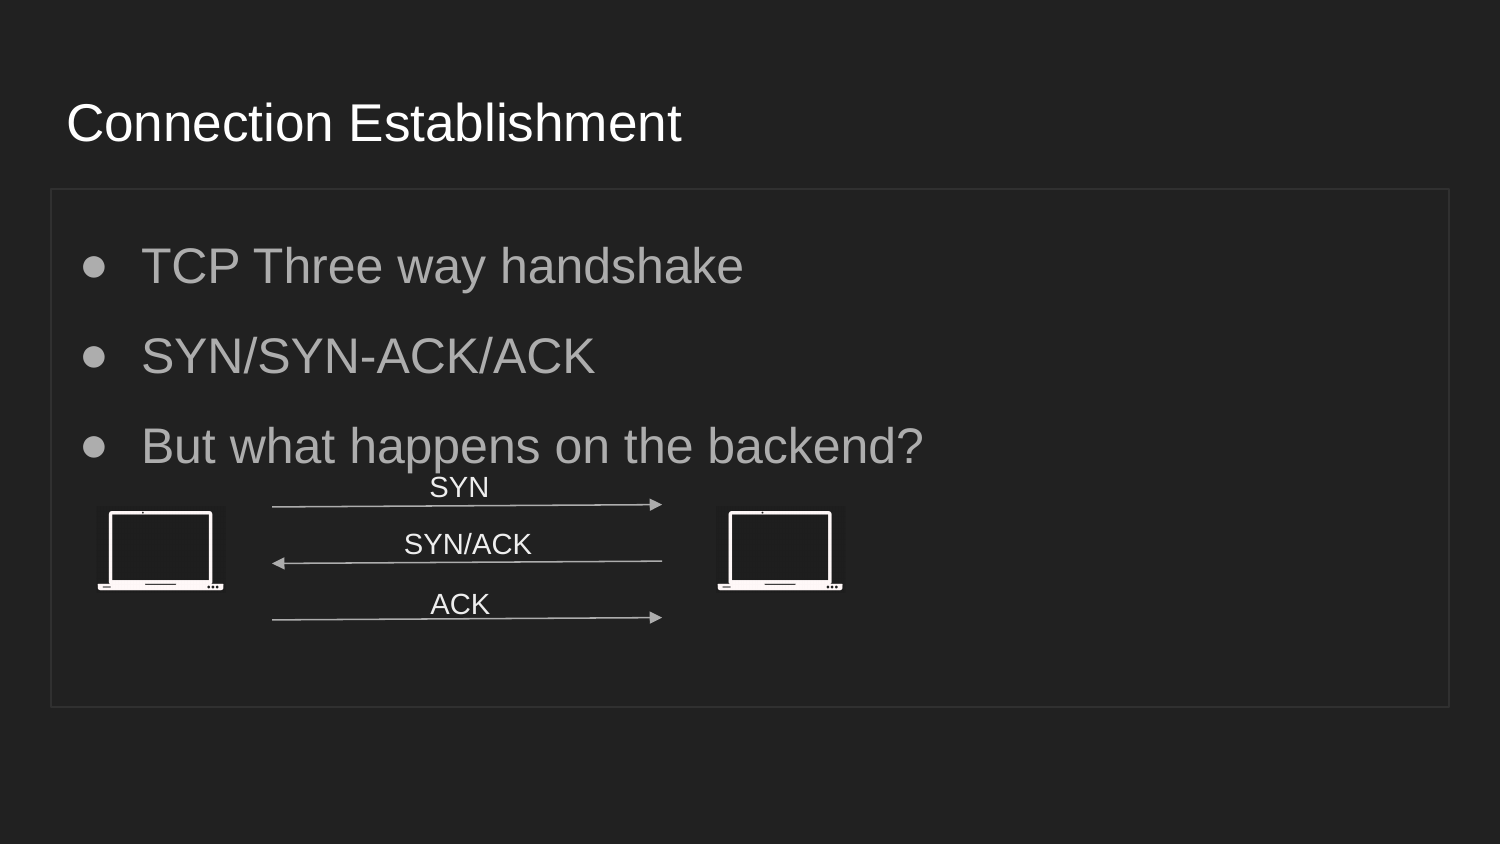

# Connection Establishment
TCP Three way handshake
SYN/SYN-ACK/ACK
But what happens on the backend?
SYN
SYN/ACK
ACK